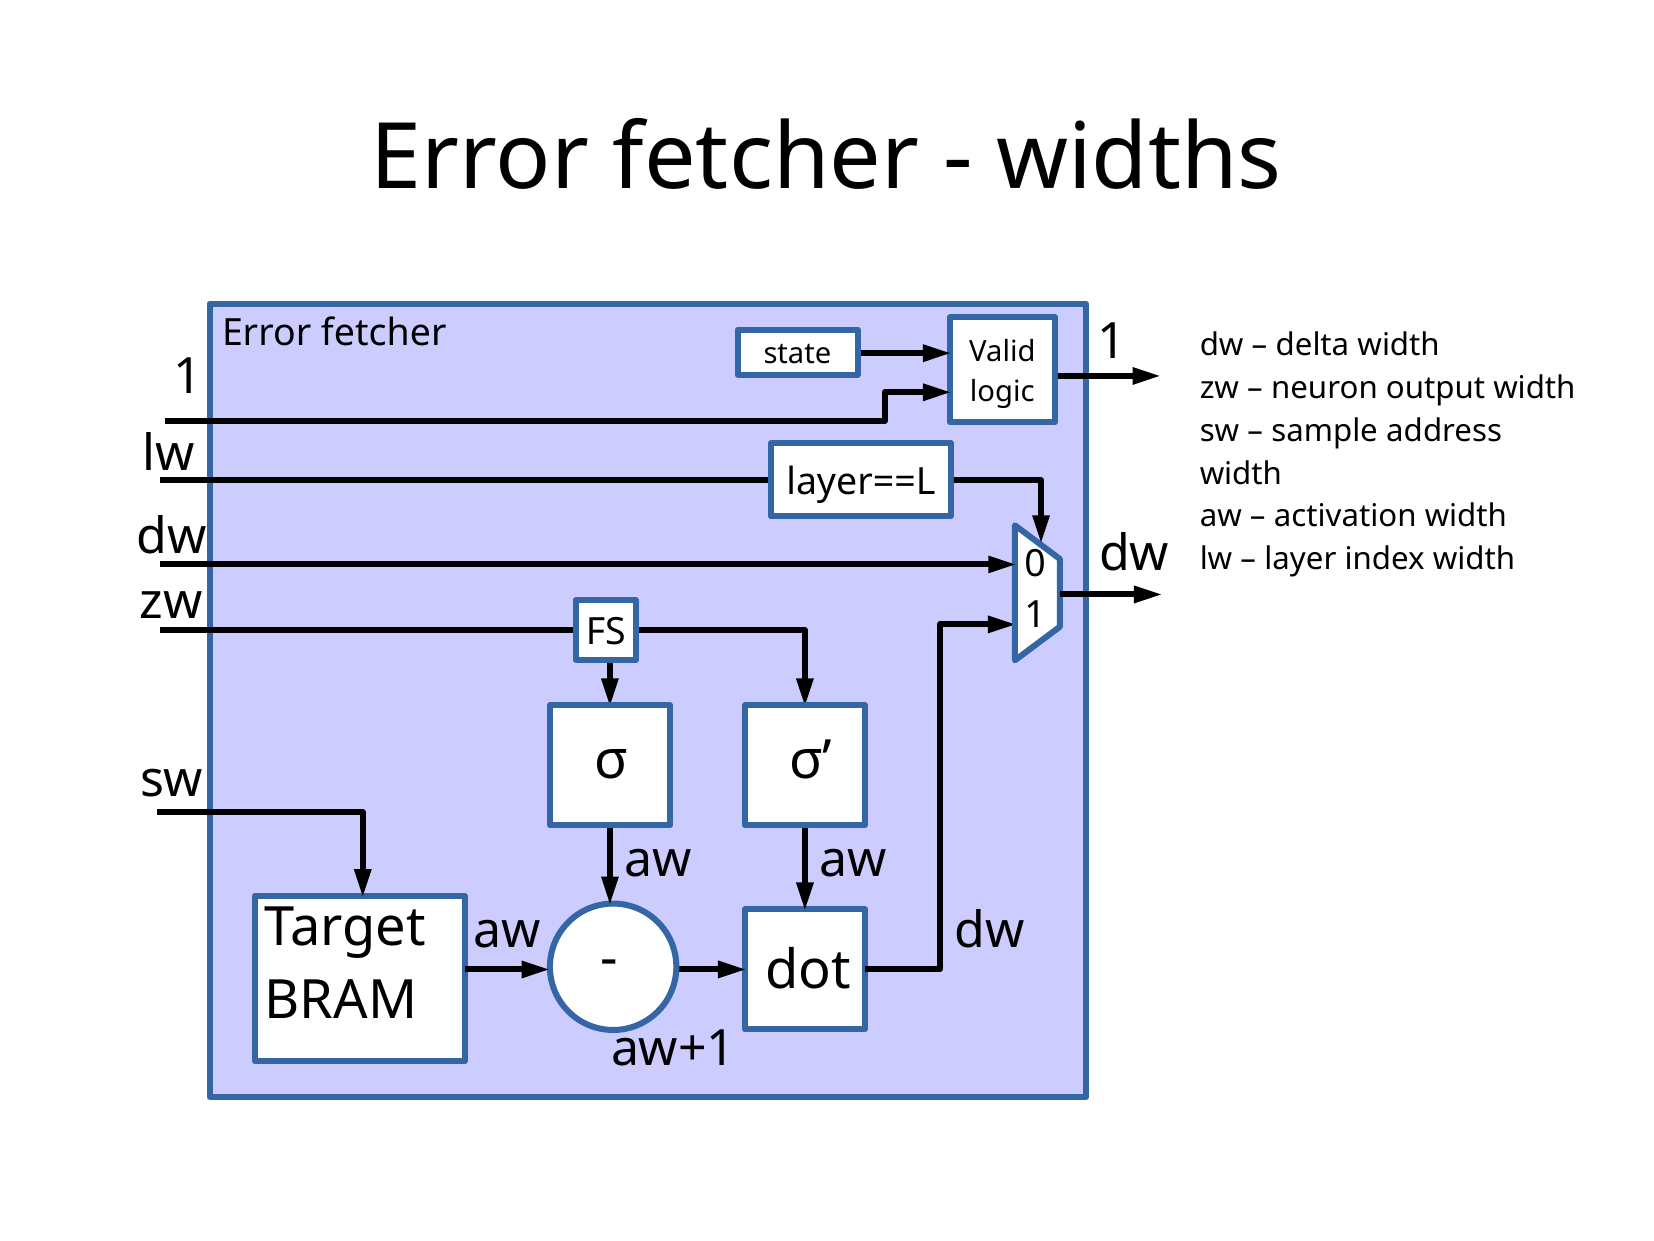

# Error fetcher - widths
1
Error fetcher
dw – delta width
zw – neuron output width
sw – sample address width
aw – activation width
lw – layer index width
Valid
logic
state
1
lw
layer==L
dw
dw
0
1
zw
FS
σ
σ’
sw
aw
aw
Target
BRAM
aw
dw
-
dot
aw+1